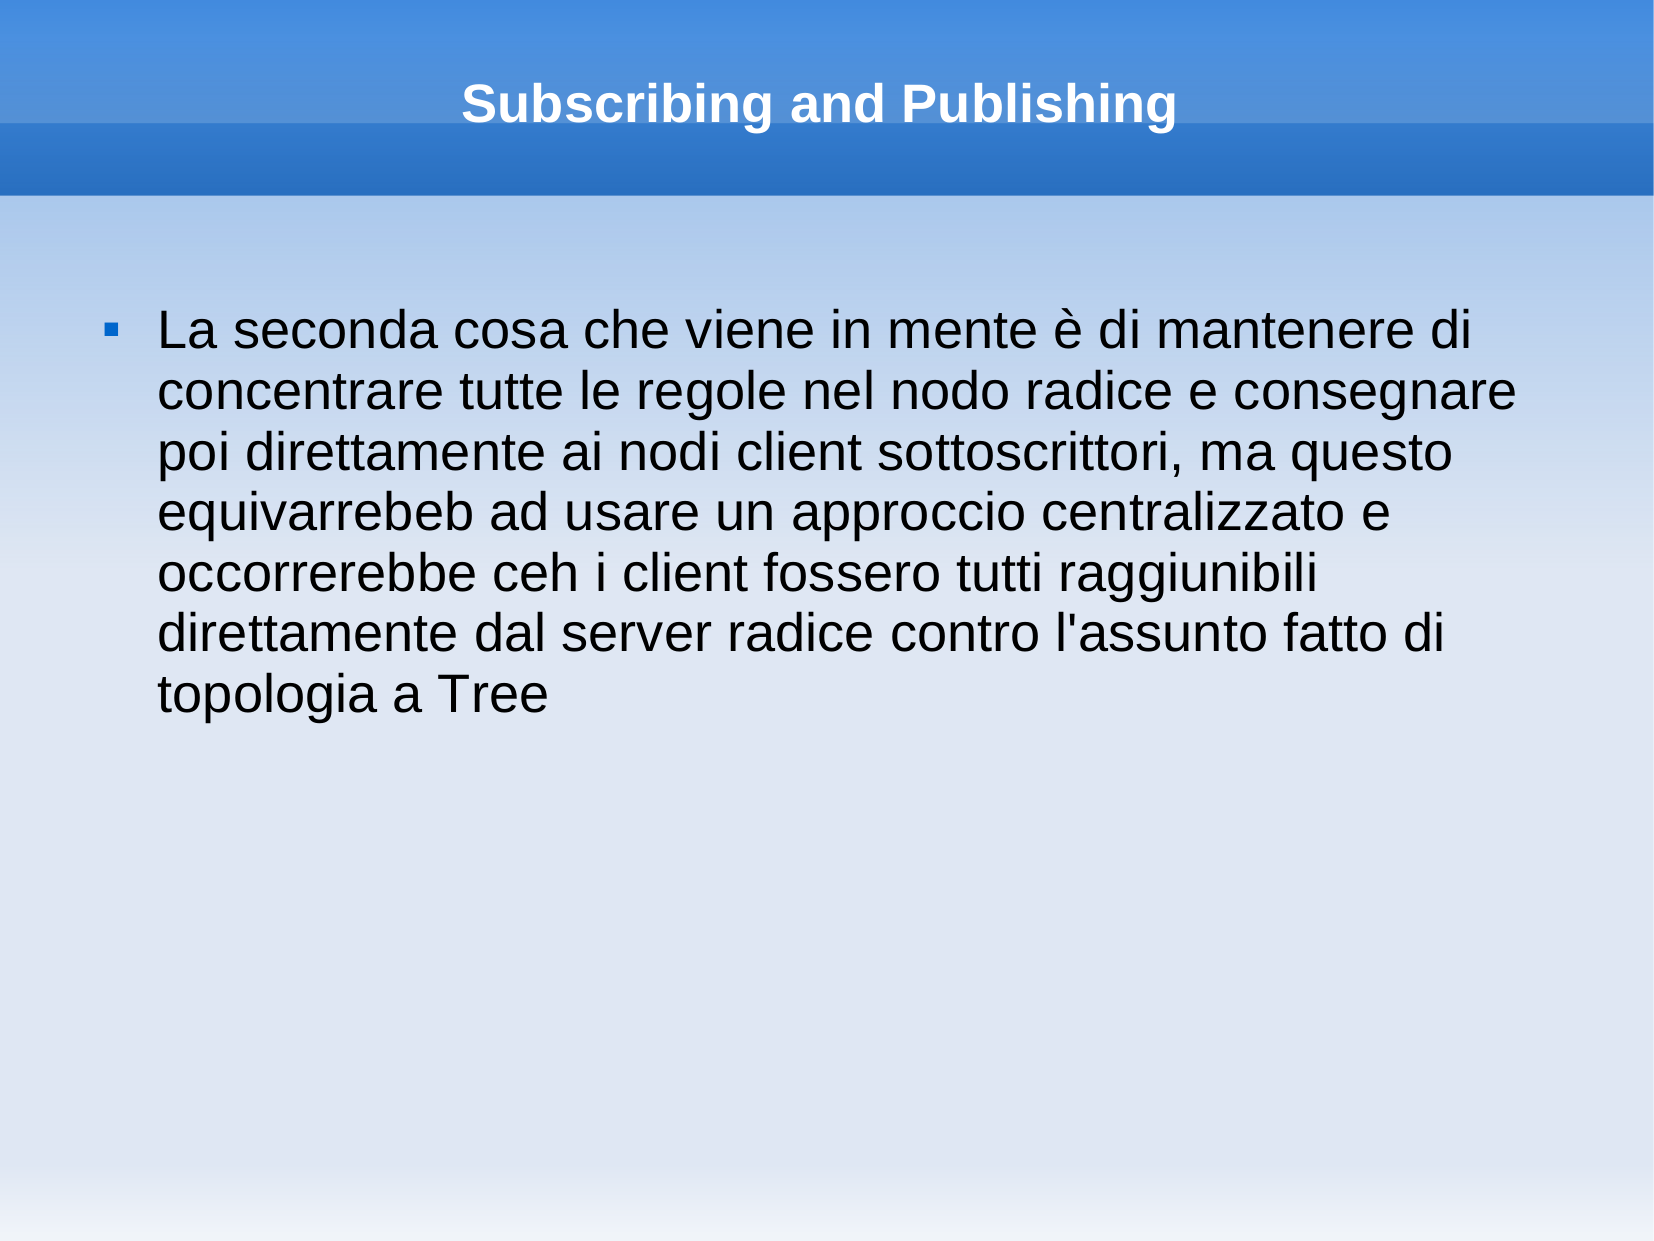

# Subscribing and Publishing
La seconda cosa che viene in mente è di mantenere di concentrare tutte le regole nel nodo radice e consegnare poi direttamente ai nodi client sottoscrittori, ma questo equivarrebeb ad usare un approccio centralizzato e occorrerebbe ceh i client fossero tutti raggiunibili direttamente dal server radice contro l'assunto fatto di topologia a Tree